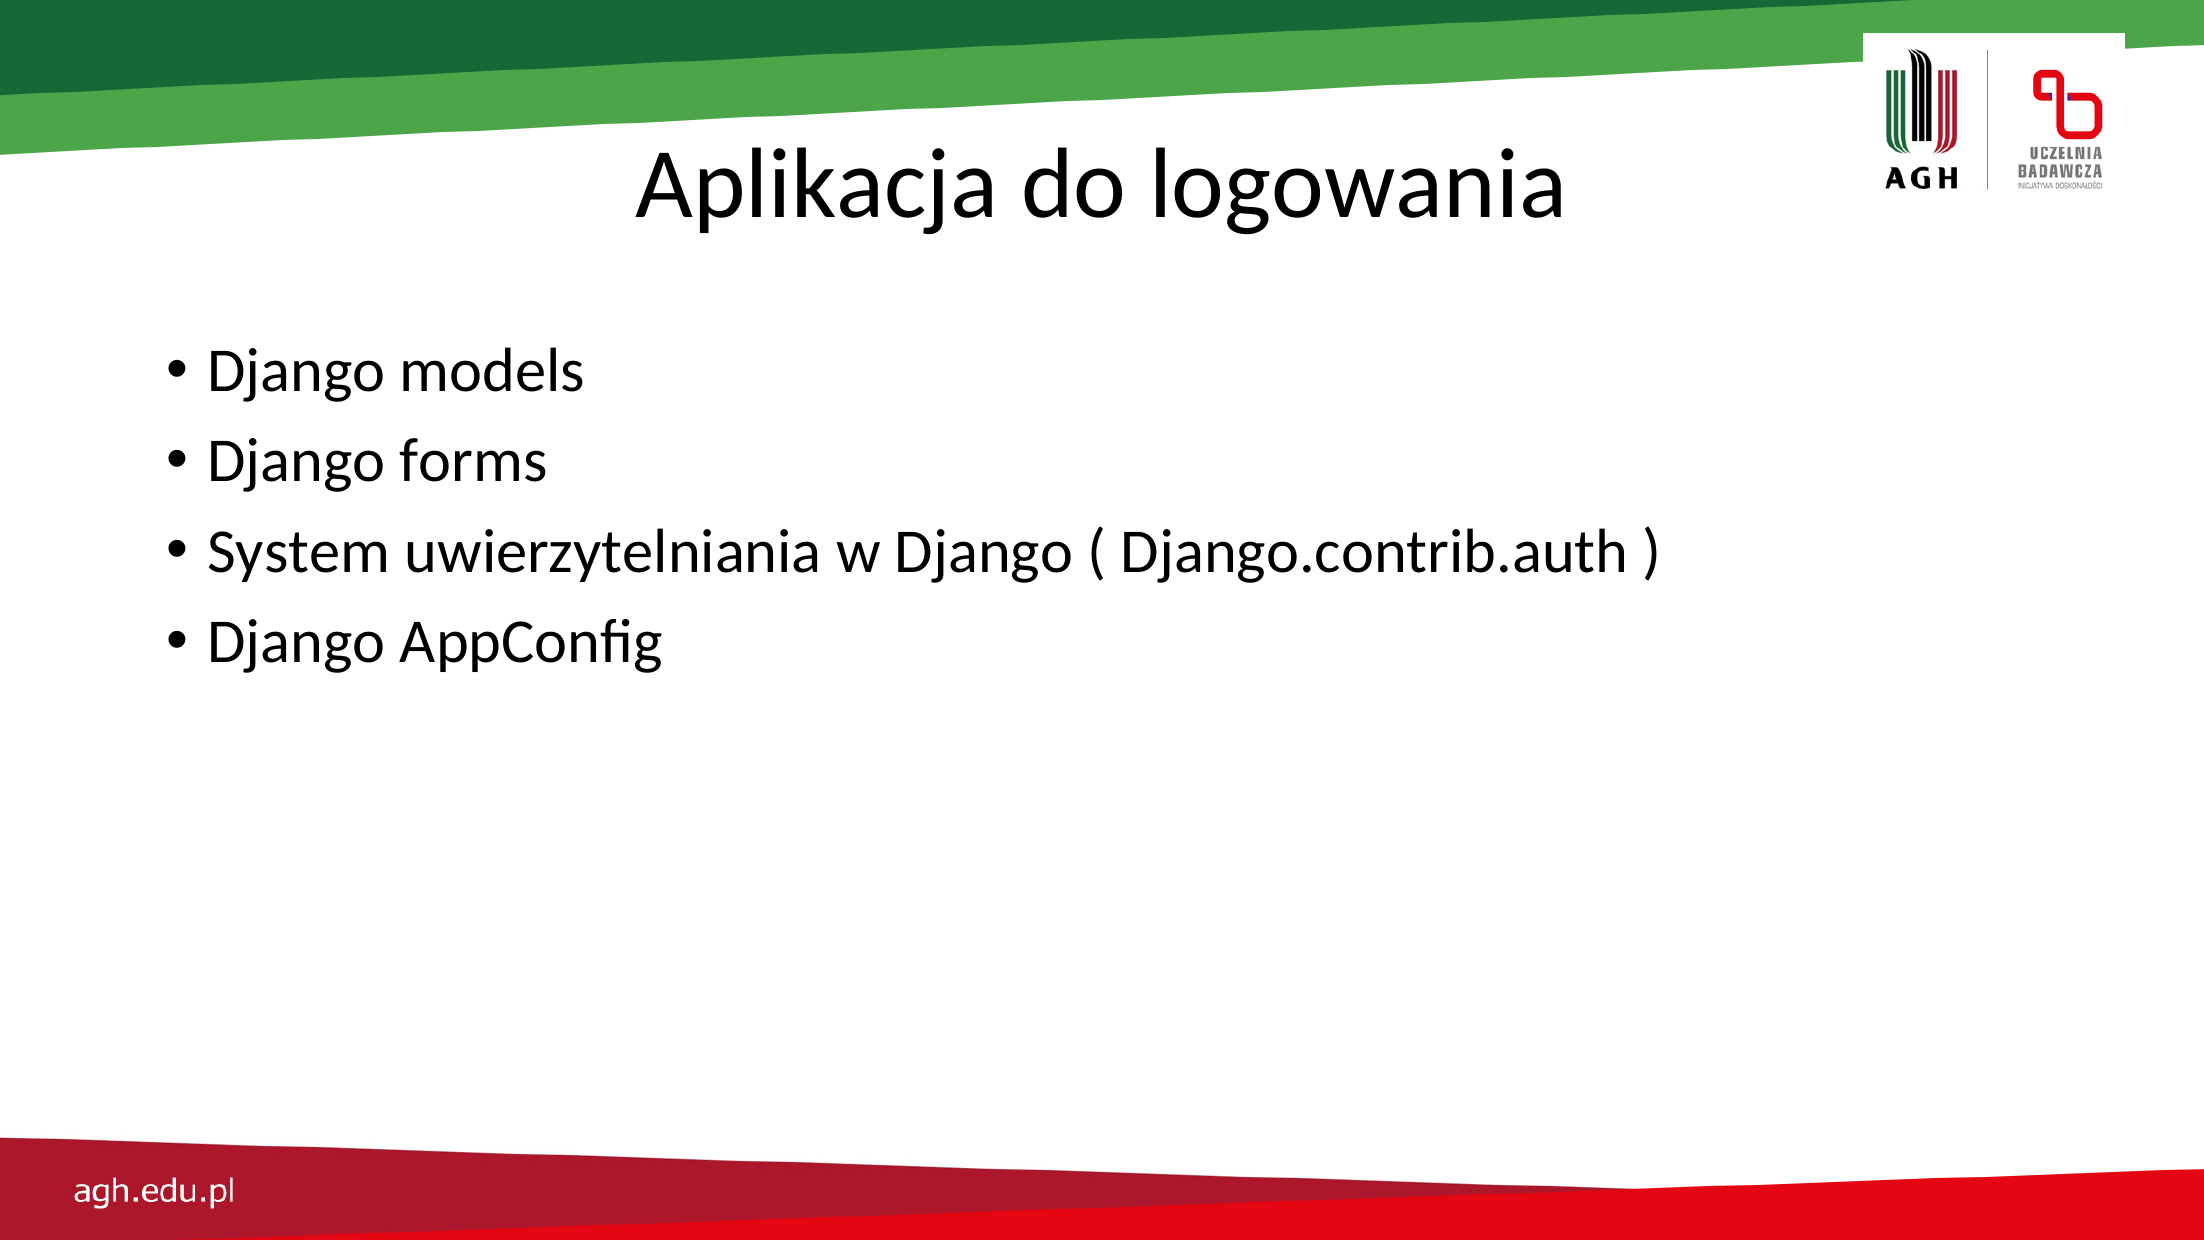

# Aplikacja do logowania
Django models
Django forms
System uwierzytelniania w Django ( Django.contrib.auth )
Django AppConfig